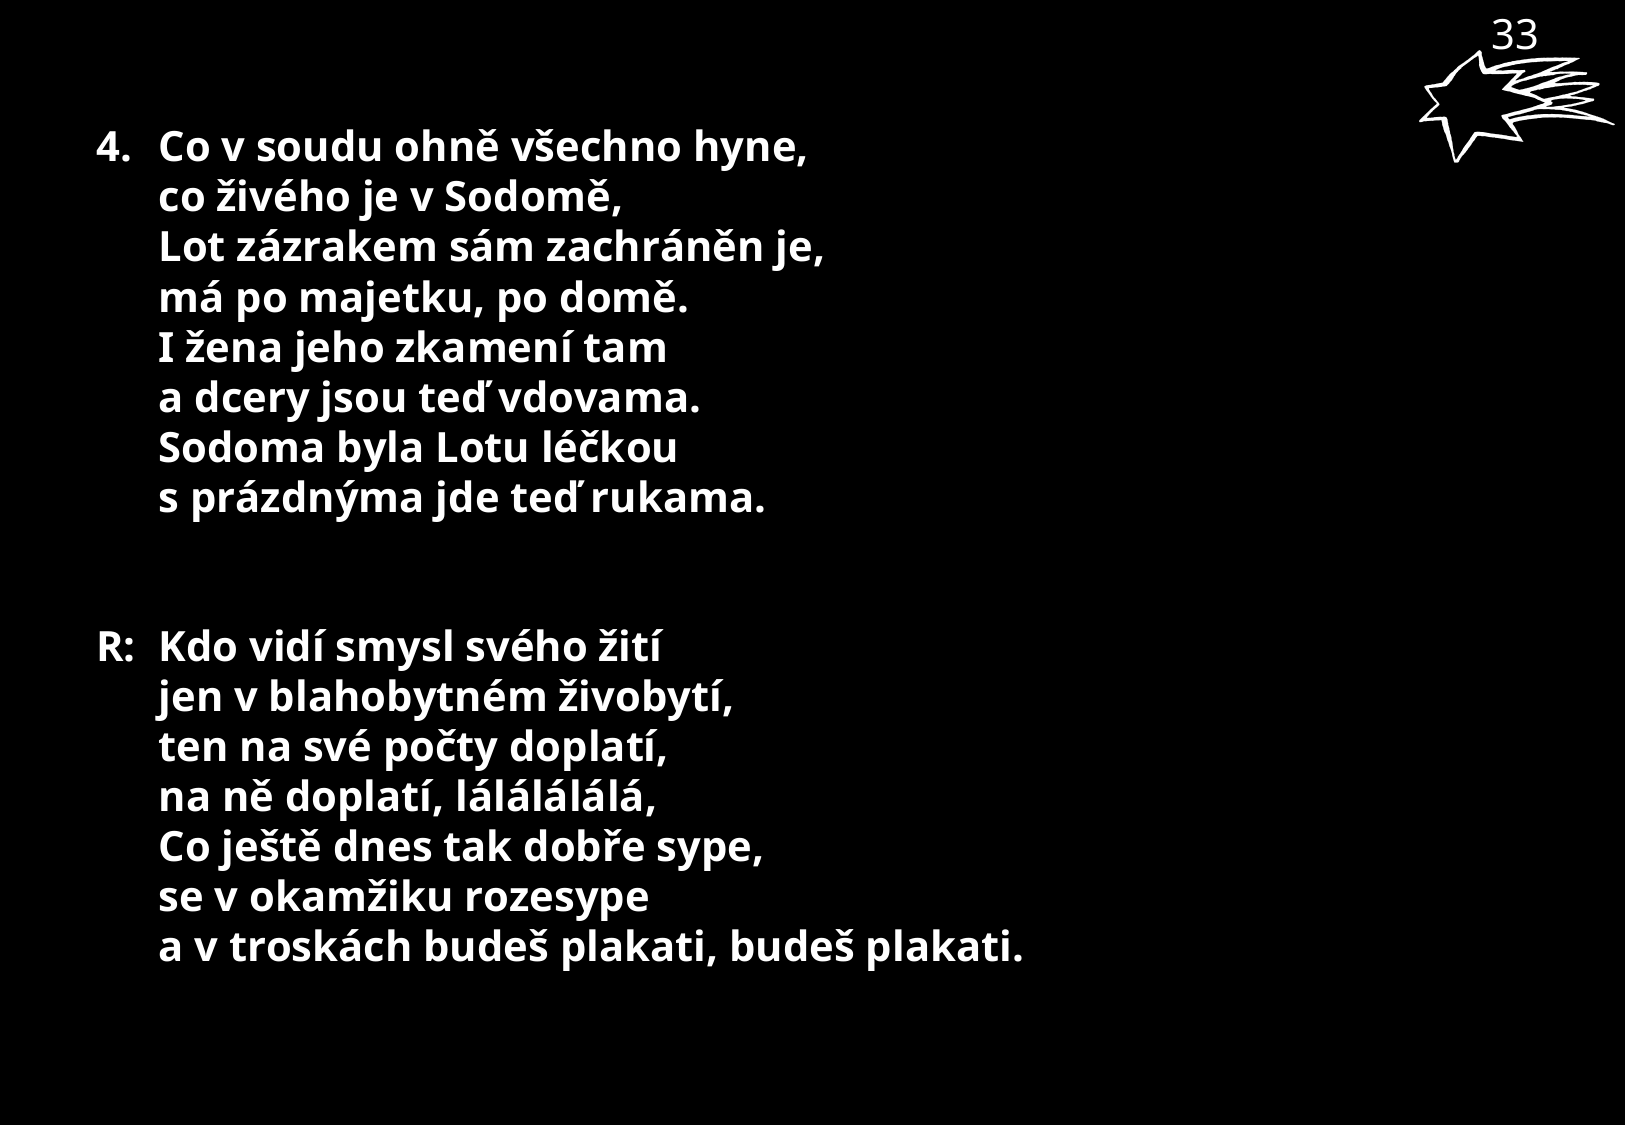

33
# Co v soudu ohně všechno hyne, co živého je v Sodomě, Lot zázrakem sám zachráněn je, má po majetku, po domě. I žena jeho zkamení tam a dcery jsou teď vdovama. Sodoma byla Lotu léčkou s prázdnýma jde teď rukama.
R: 	Kdo vidí smysl svého žití
jen v blahobytném živobytí,
ten na své počty doplatí,
na ně doplatí, lálálálálá,
Co ještě dnes tak dobře sype,
se v okamžiku rozesype
a v troskách budeš plakati, budeš plakati.